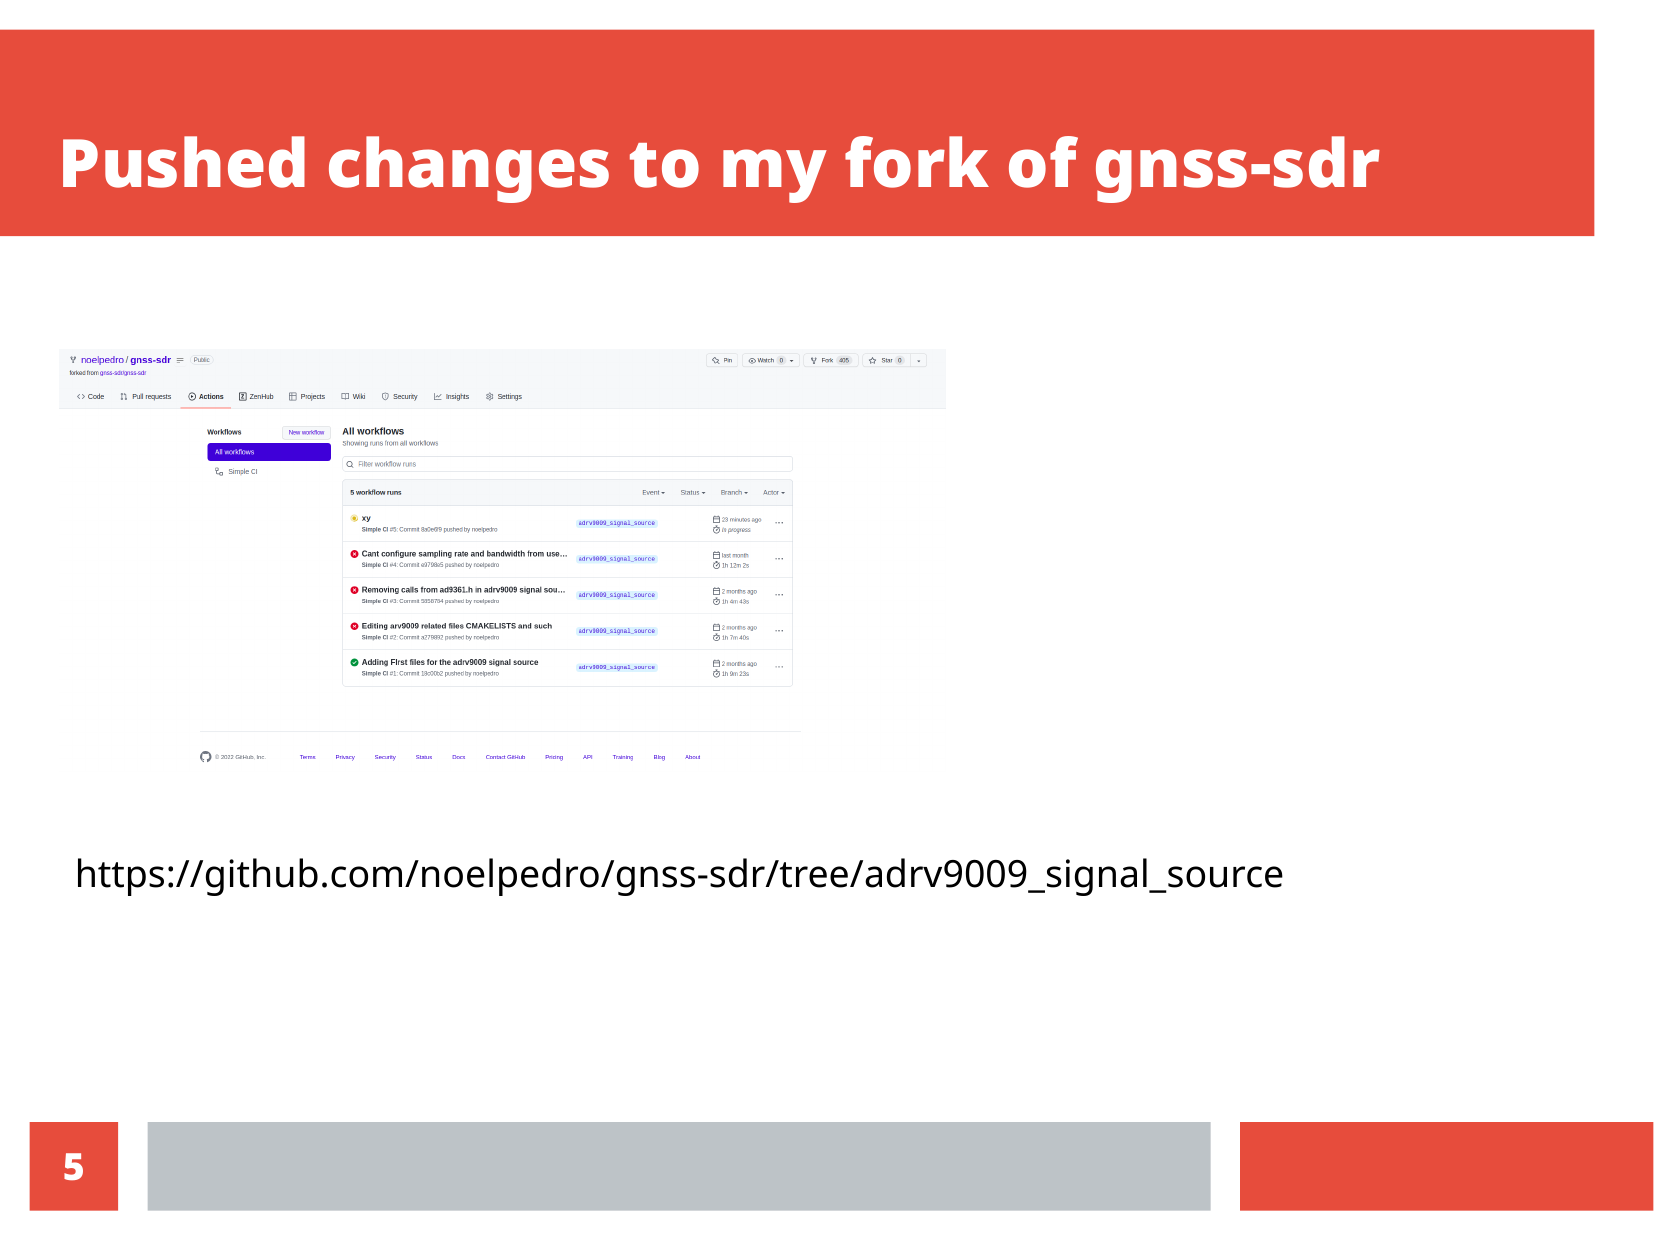

# Pushed changes to my fork of gnss-sdr
https://github.com/noelpedro/gnss-sdr/tree/adrv9009_signal_source
5